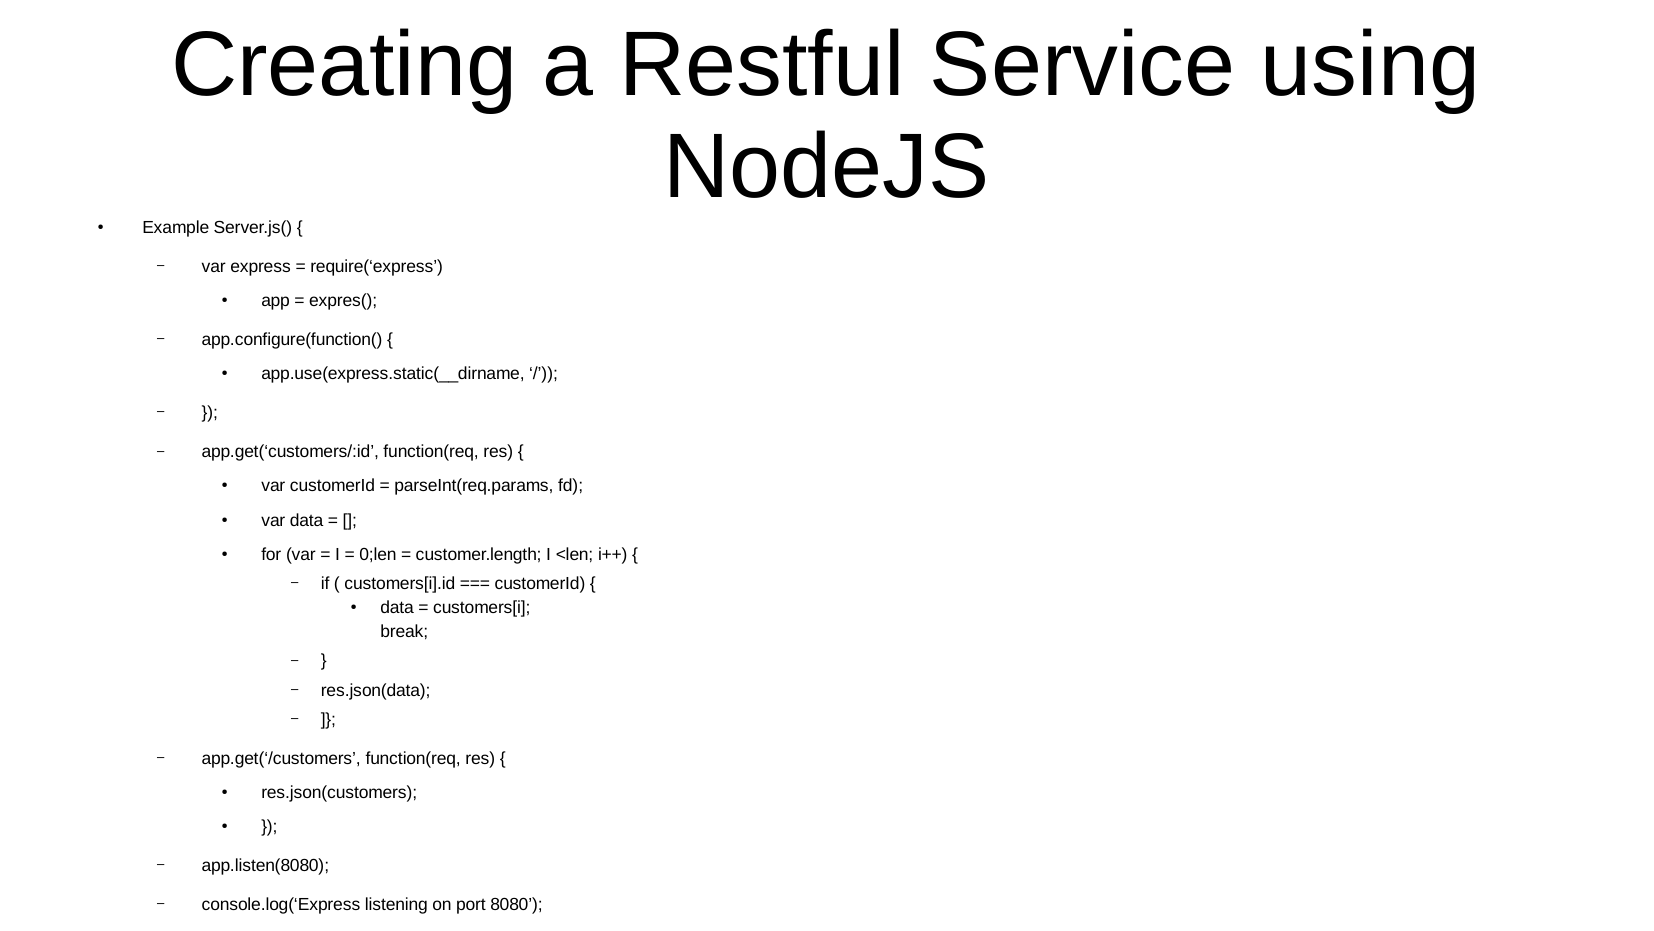

# Creating a Restful Service using NodeJS
Example Server.js() {
var express = require(‘express’)
app = expres();
app.configure(function() {
app.use(express.static(__dirname, ‘/’));
});
app.get(‘customers/:id’, function(req, res) {
var customerId = parseInt(req.params, fd);
var data = [];
for (var = I = 0;len = customer.length; I <len; i++) {
if ( customers[i].id === customerId) {
data = customers[i];
break;
}
res.json(data);
]};
app.get(‘/customers’, function(req, res) {
res.json(customers);
});
app.listen(8080);
console.log(‘Express listening on port 8080’);